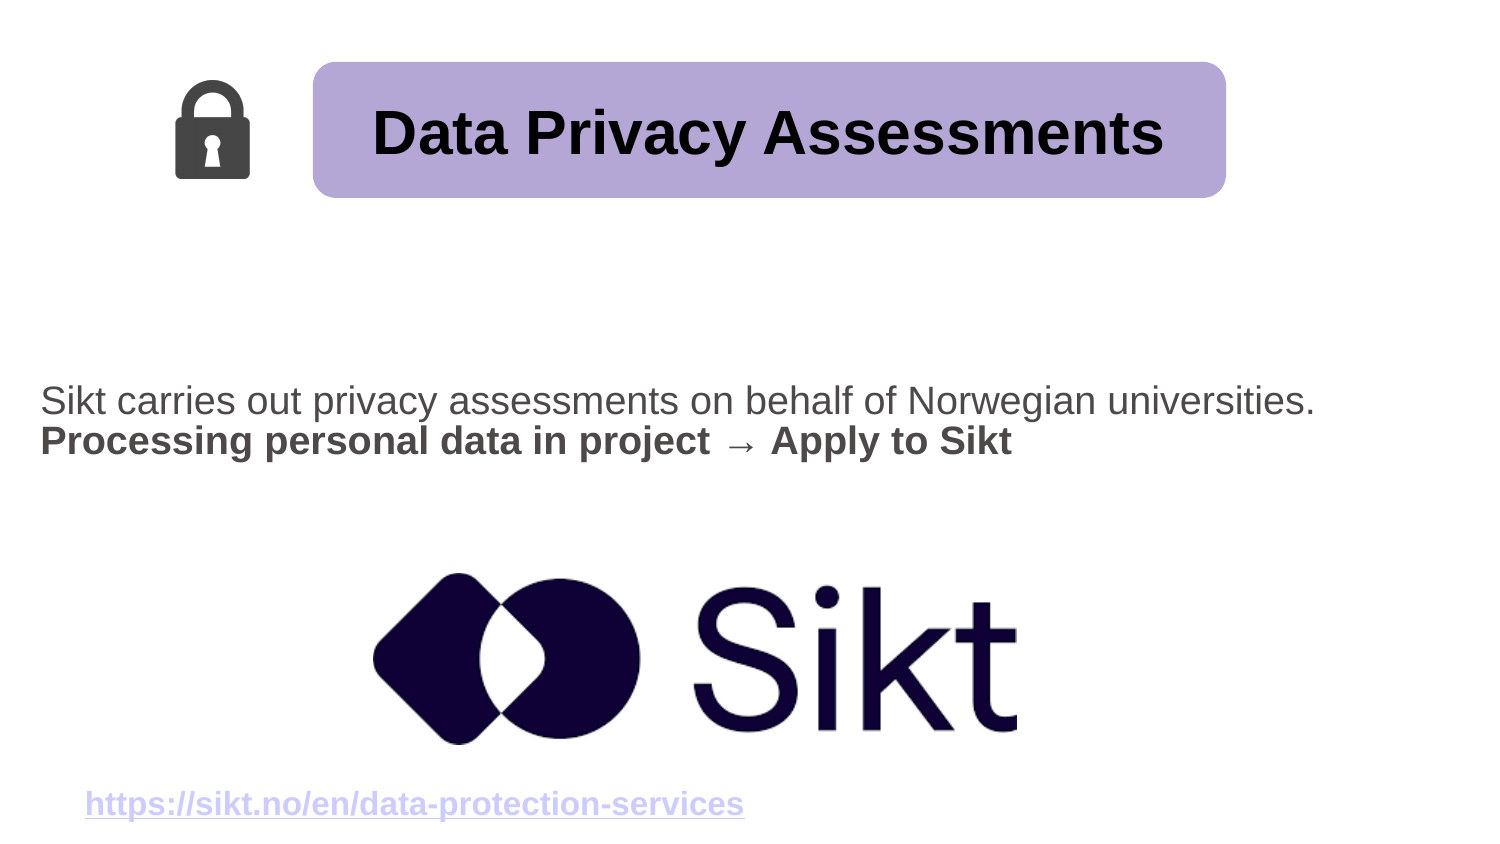

Data Privacy Assessments
Sikt carries out privacy assessments on behalf of Norwegian universities.
Processing personal data in project → Apply to Sikt
Minimum 30 days before data collection starts
https://sikt.no/en/data-protection-services